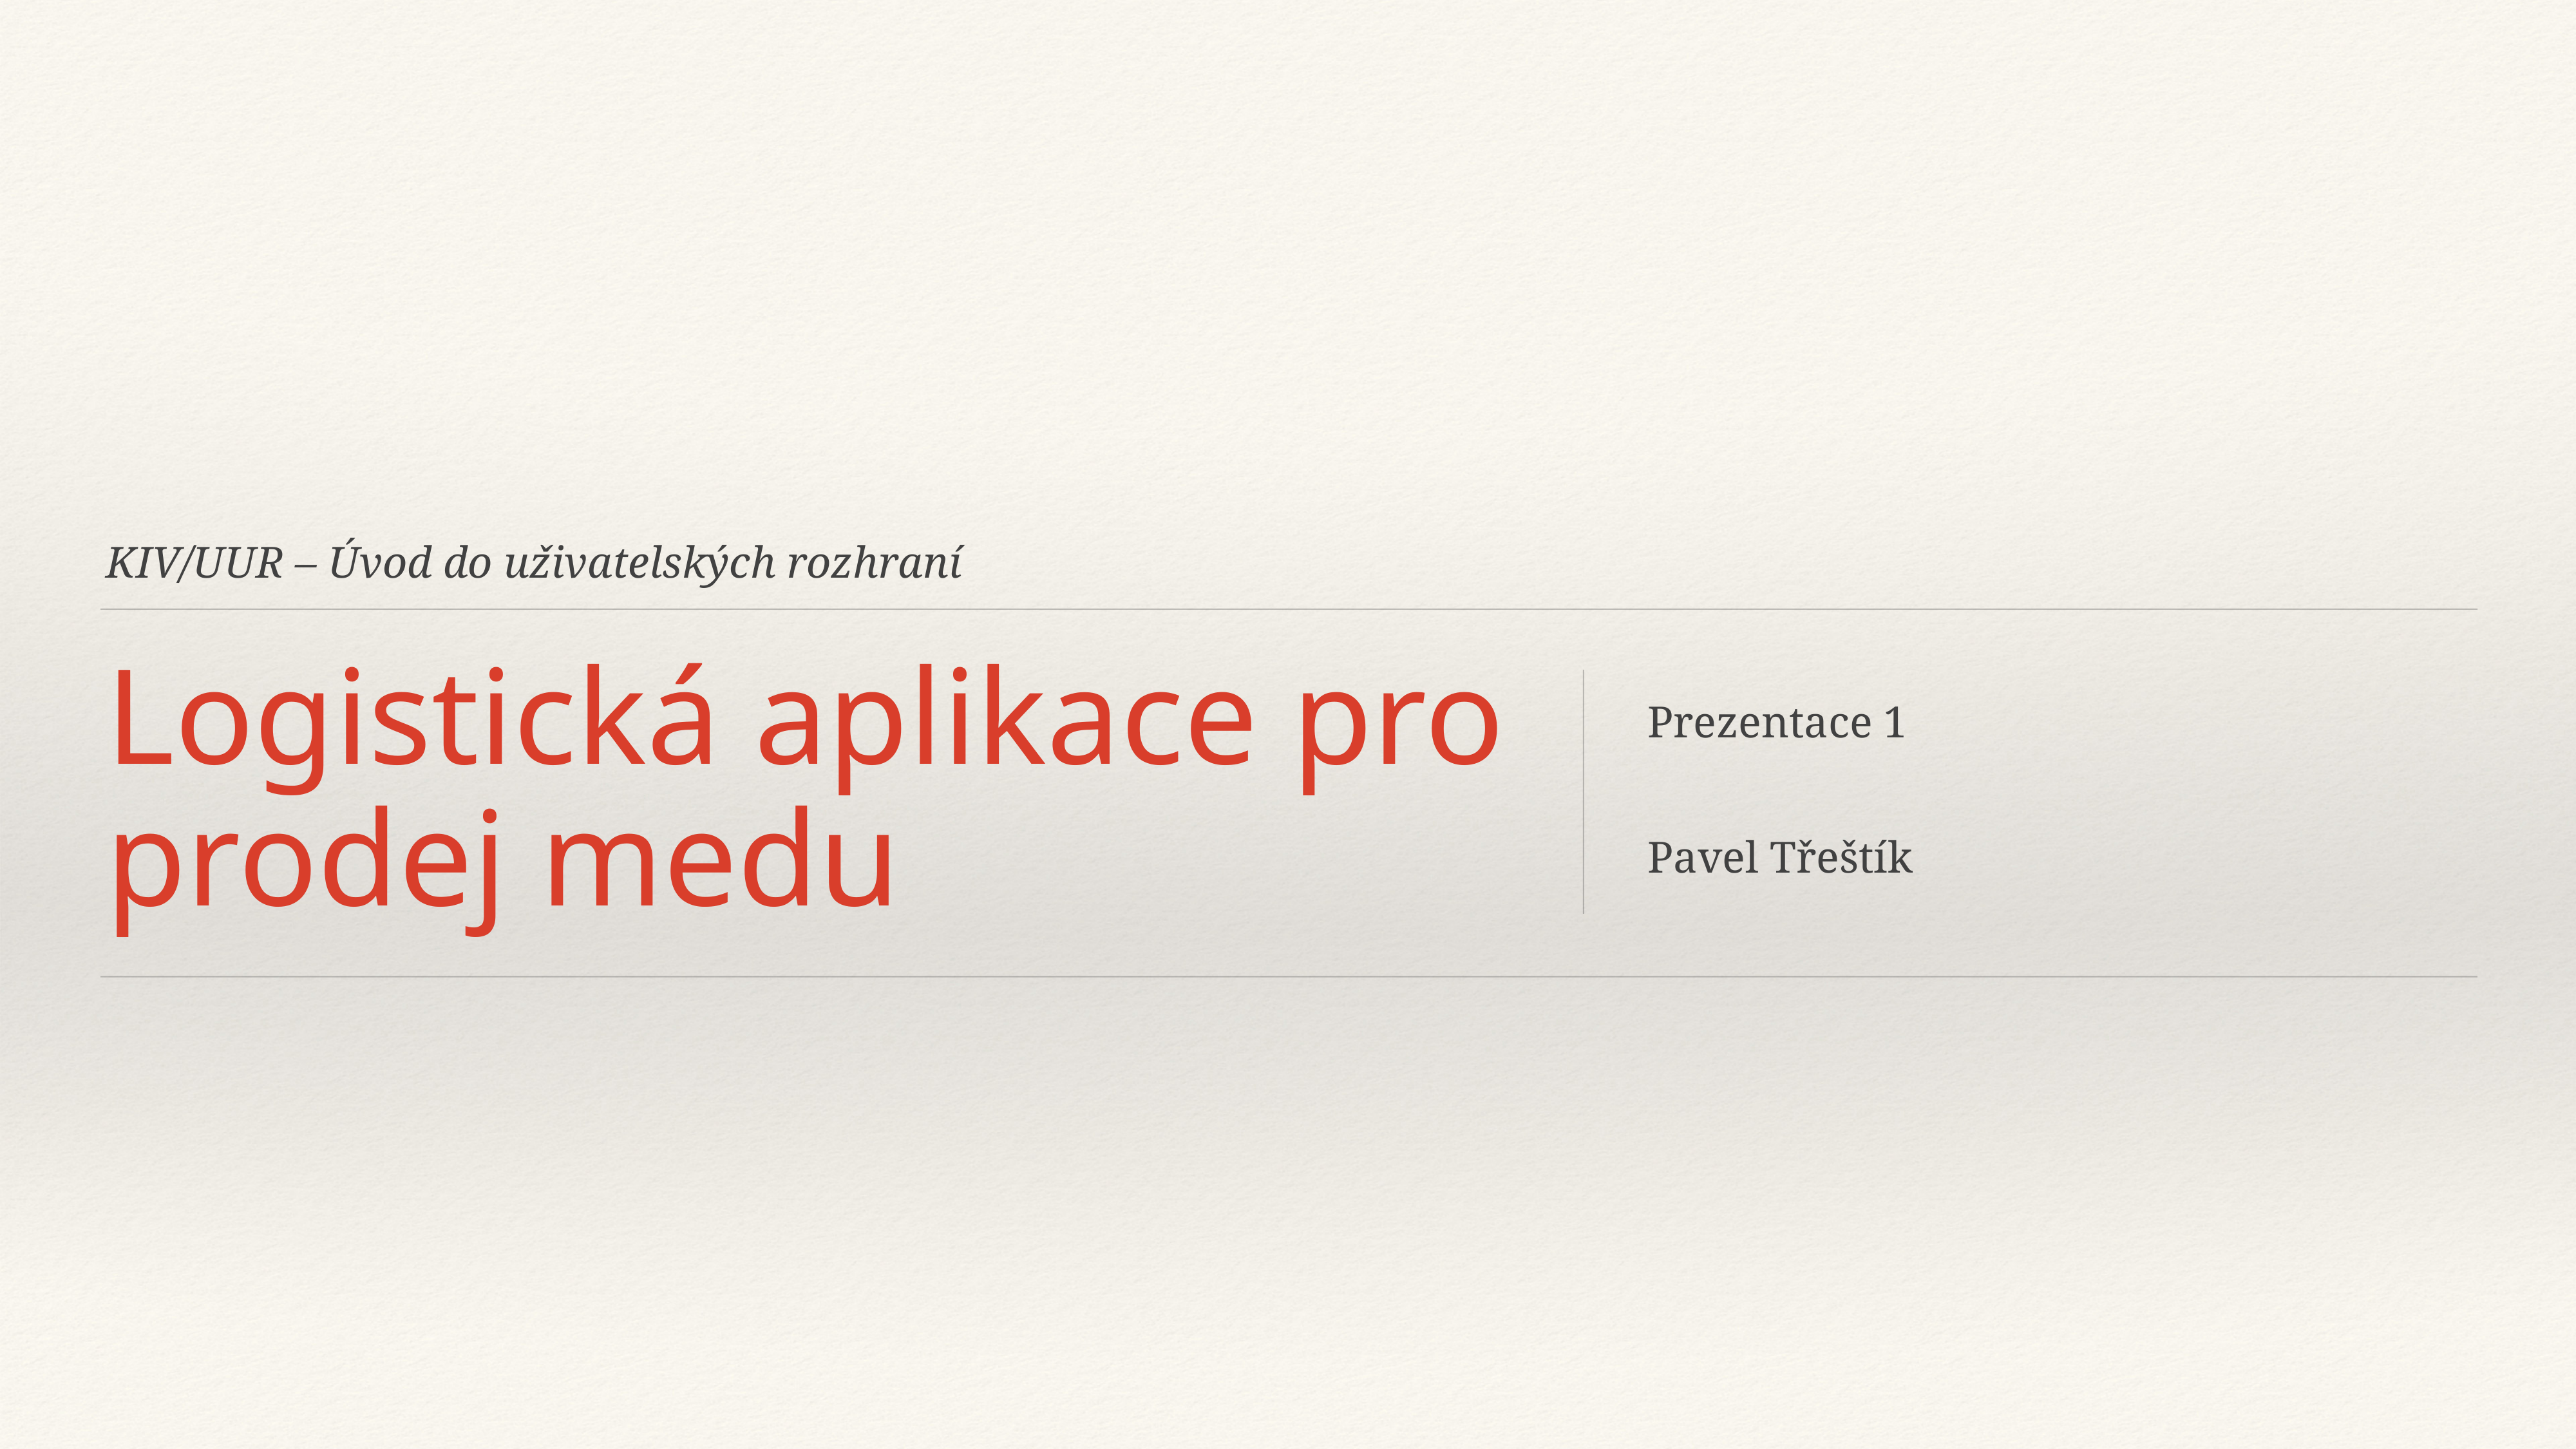

# KIV/UUR – Úvod do uživatelských rozhraní
Logistická aplikace pro prodej medu
Prezentace 1
Pavel Třeštík